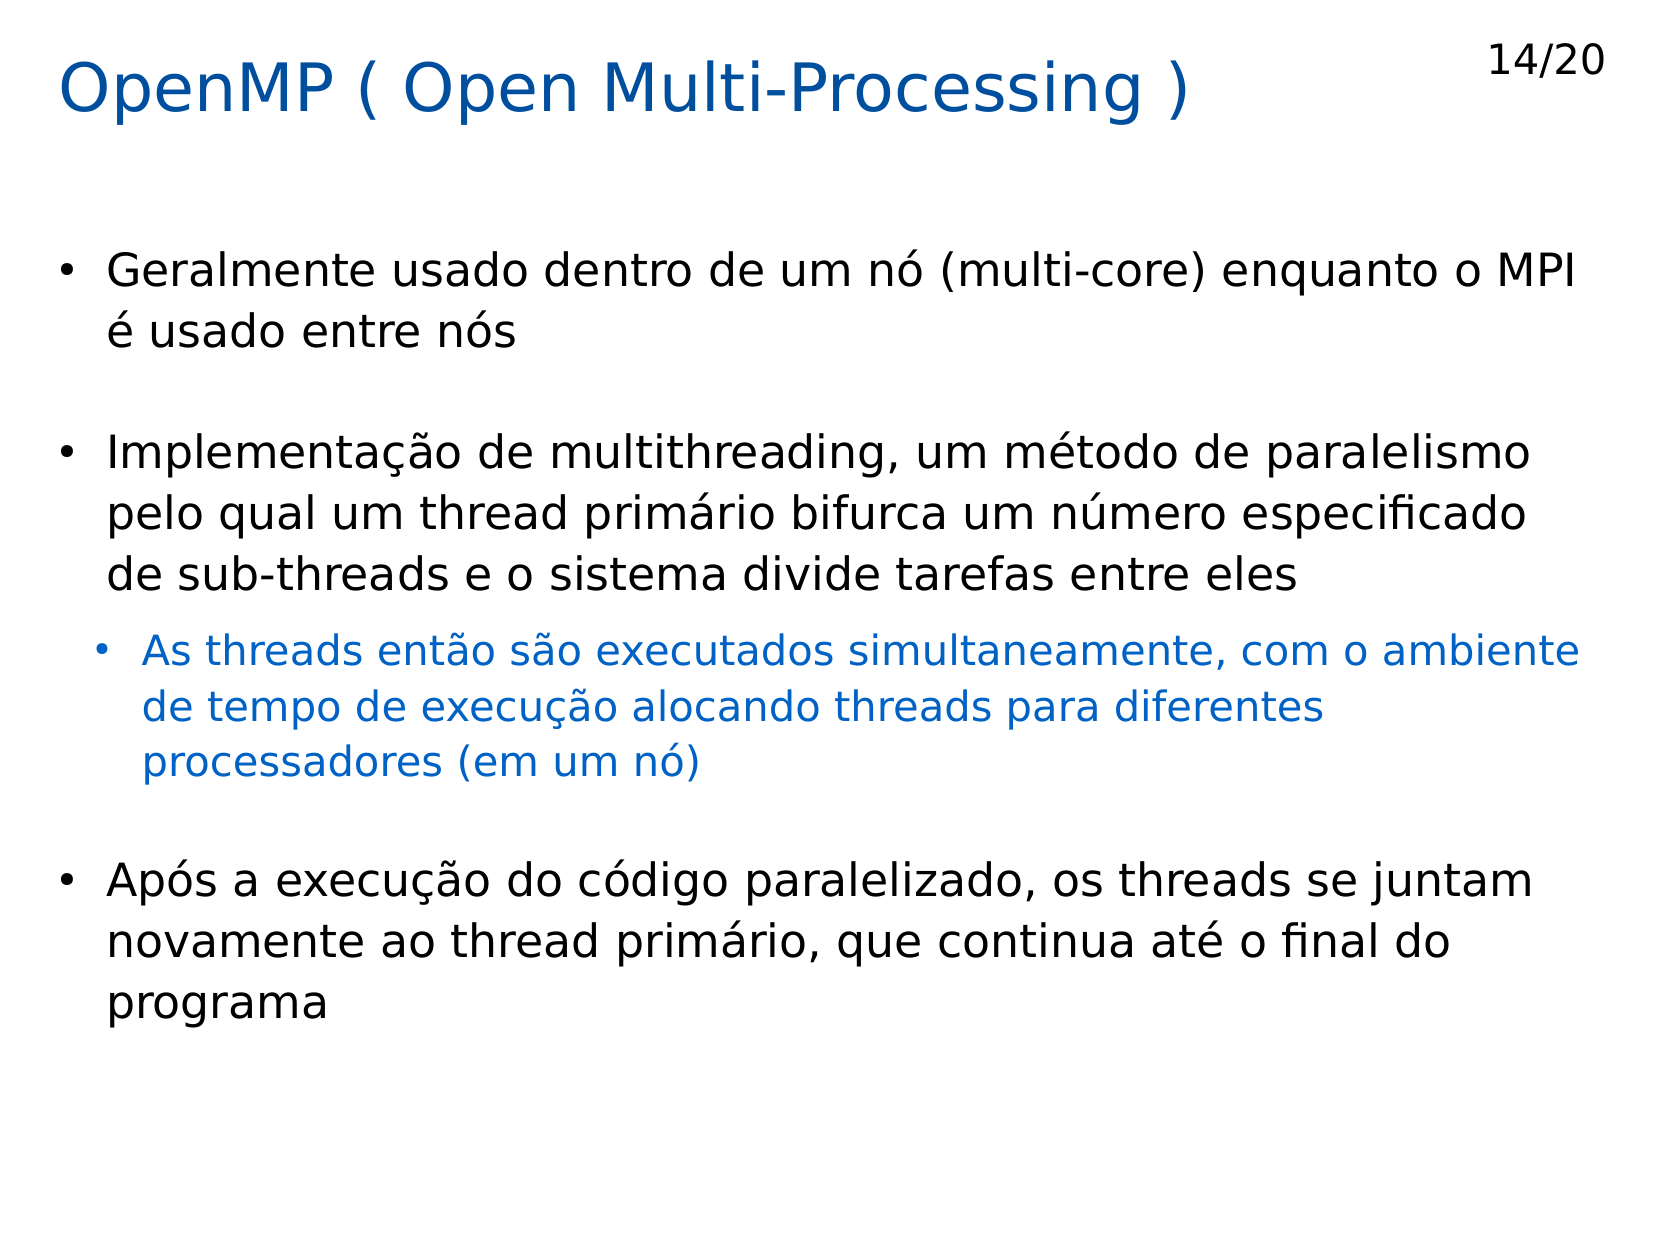

# OpenMP ( Open Multi-Processing )
14
Geralmente usado dentro de um nó (multi-core) enquanto o MPI é usado entre nós
Implementação de multithreading, um método de paralelismo pelo qual um thread primário bifurca um número especificado de sub-threads e o sistema divide tarefas entre eles
As threads então são executados simultaneamente, com o ambiente de tempo de execução alocando threads para diferentes processadores (em um nó)
Após a execução do código paralelizado, os threads se juntam novamente ao thread primário, que continua até o final do programa